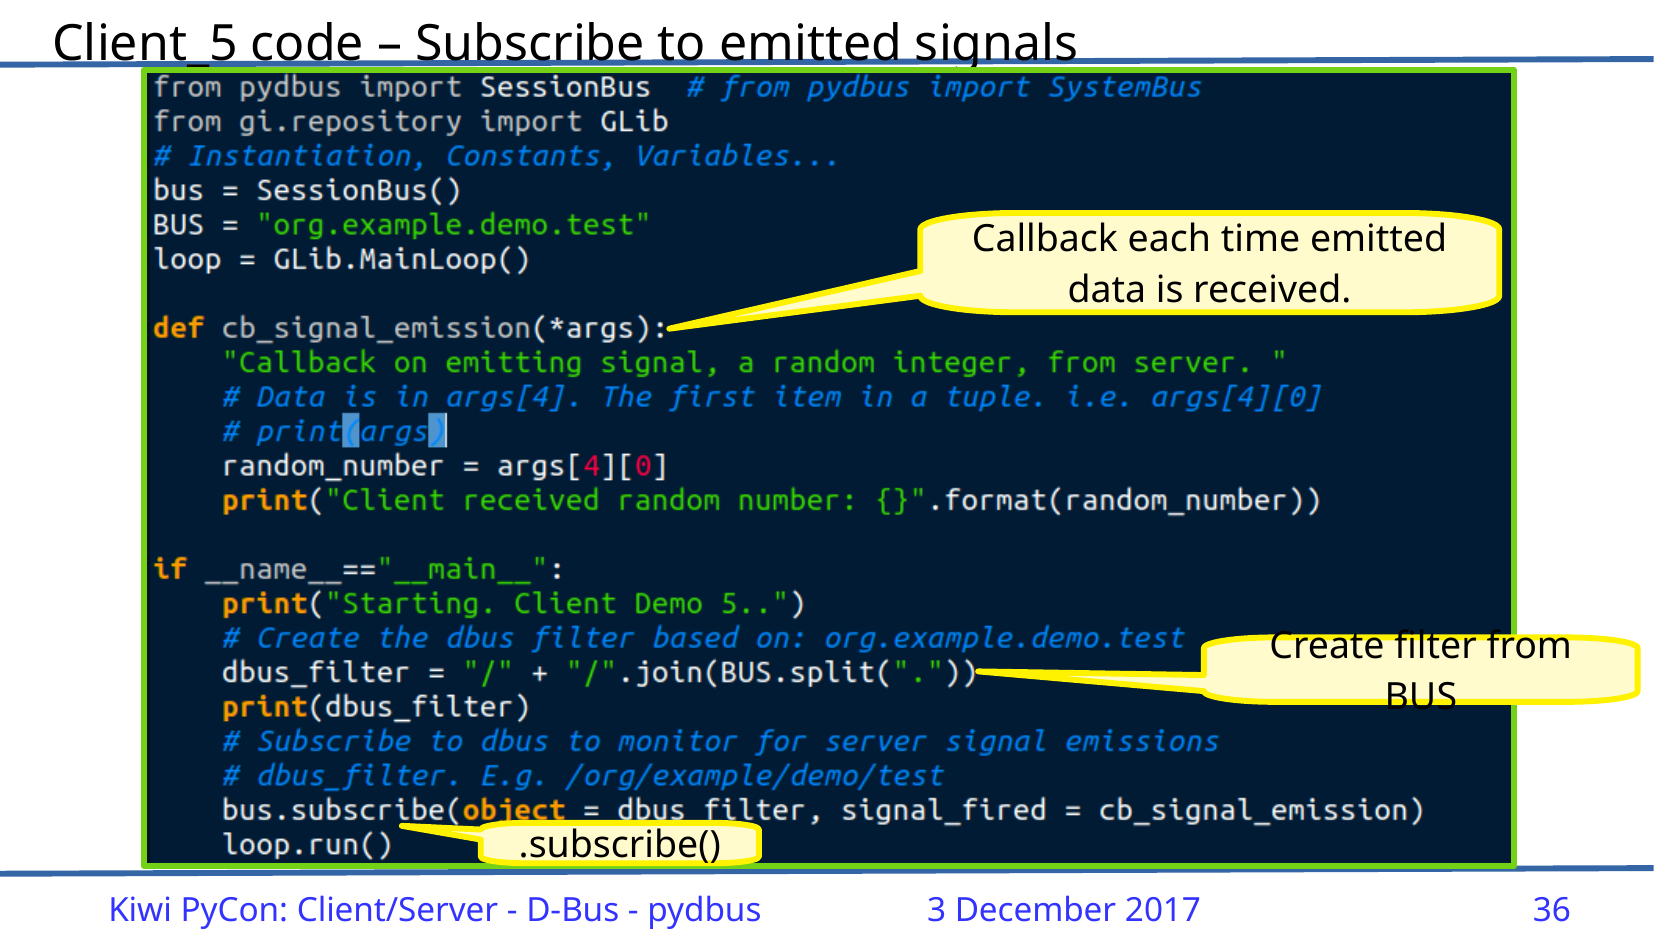

Client_5 code – Subscribe to emitted signals
Callback each time emitted data is received.
Create filter from BUS
.subscribe()
Kiwi PyCon: Client/Server - D-Bus - pydbus
3 December 2017
36